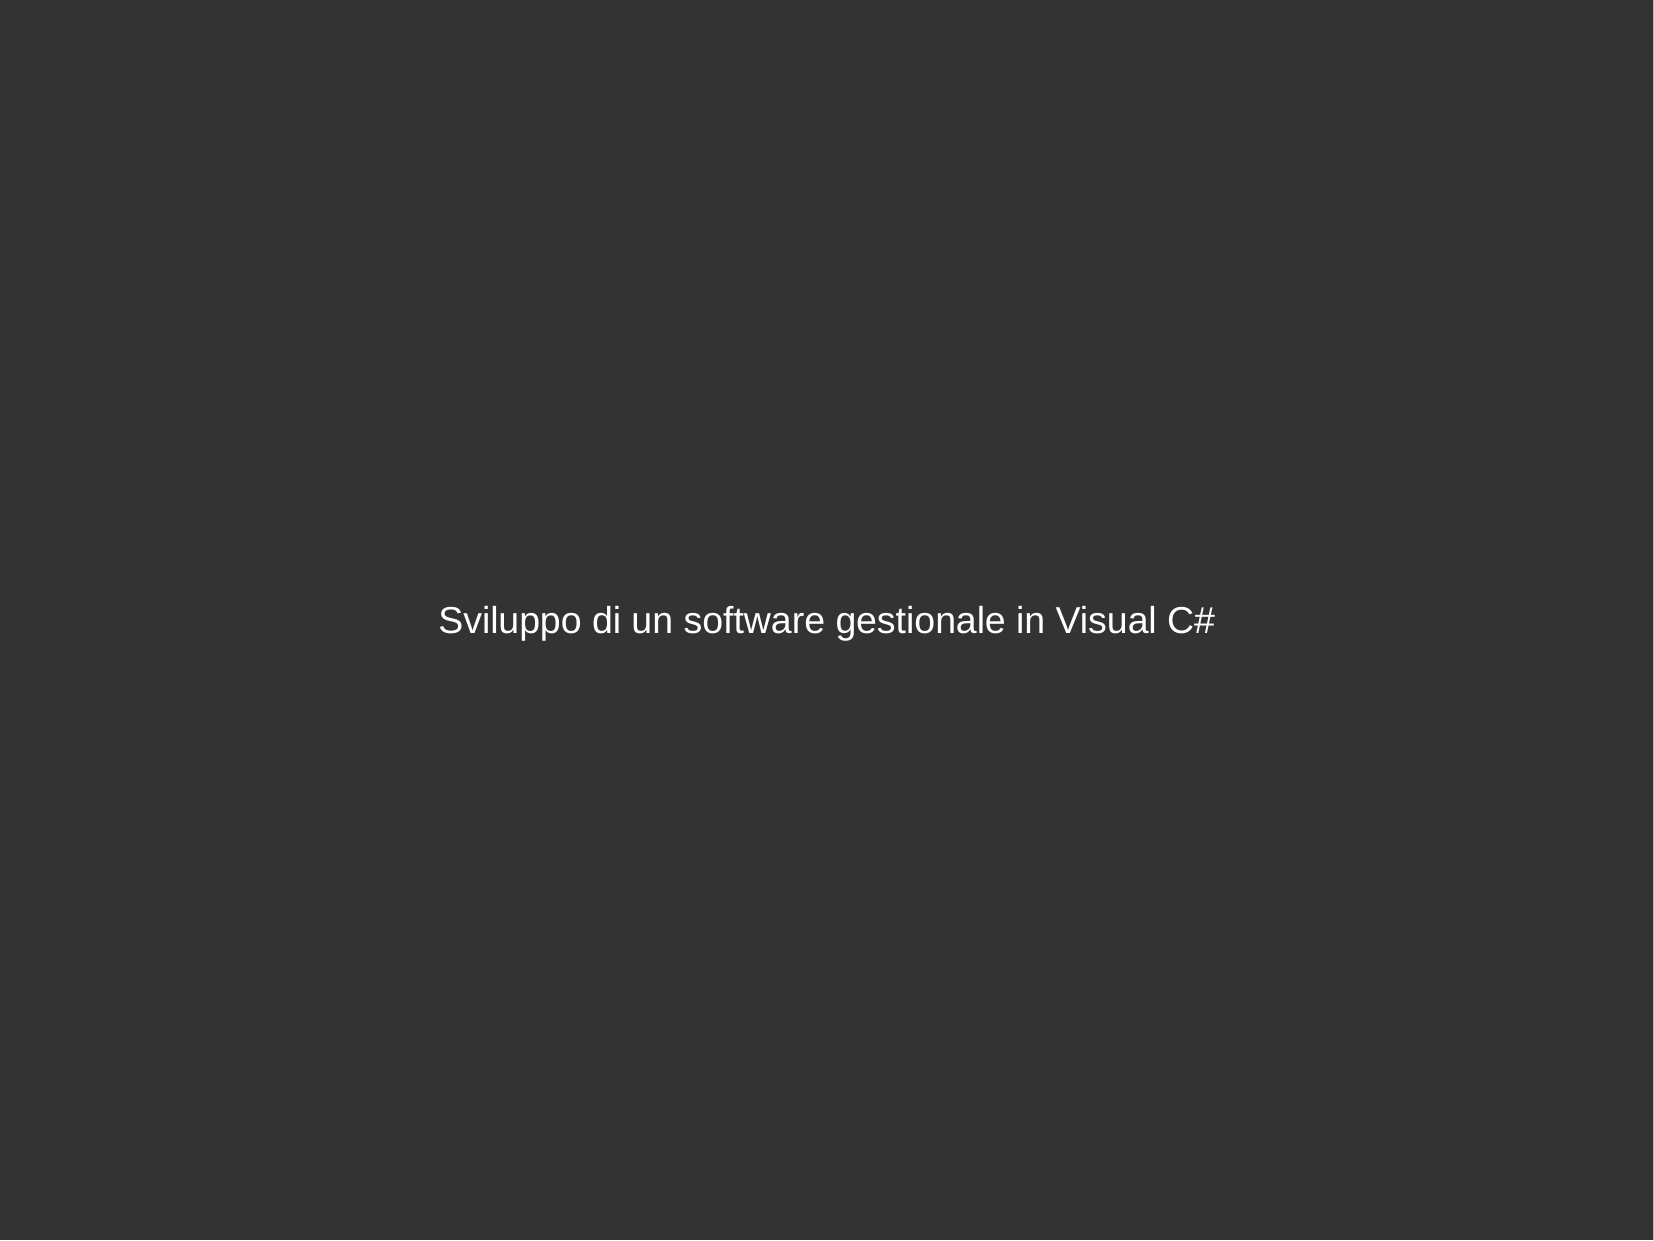

Sviluppo di un software gestionale in Visual C#